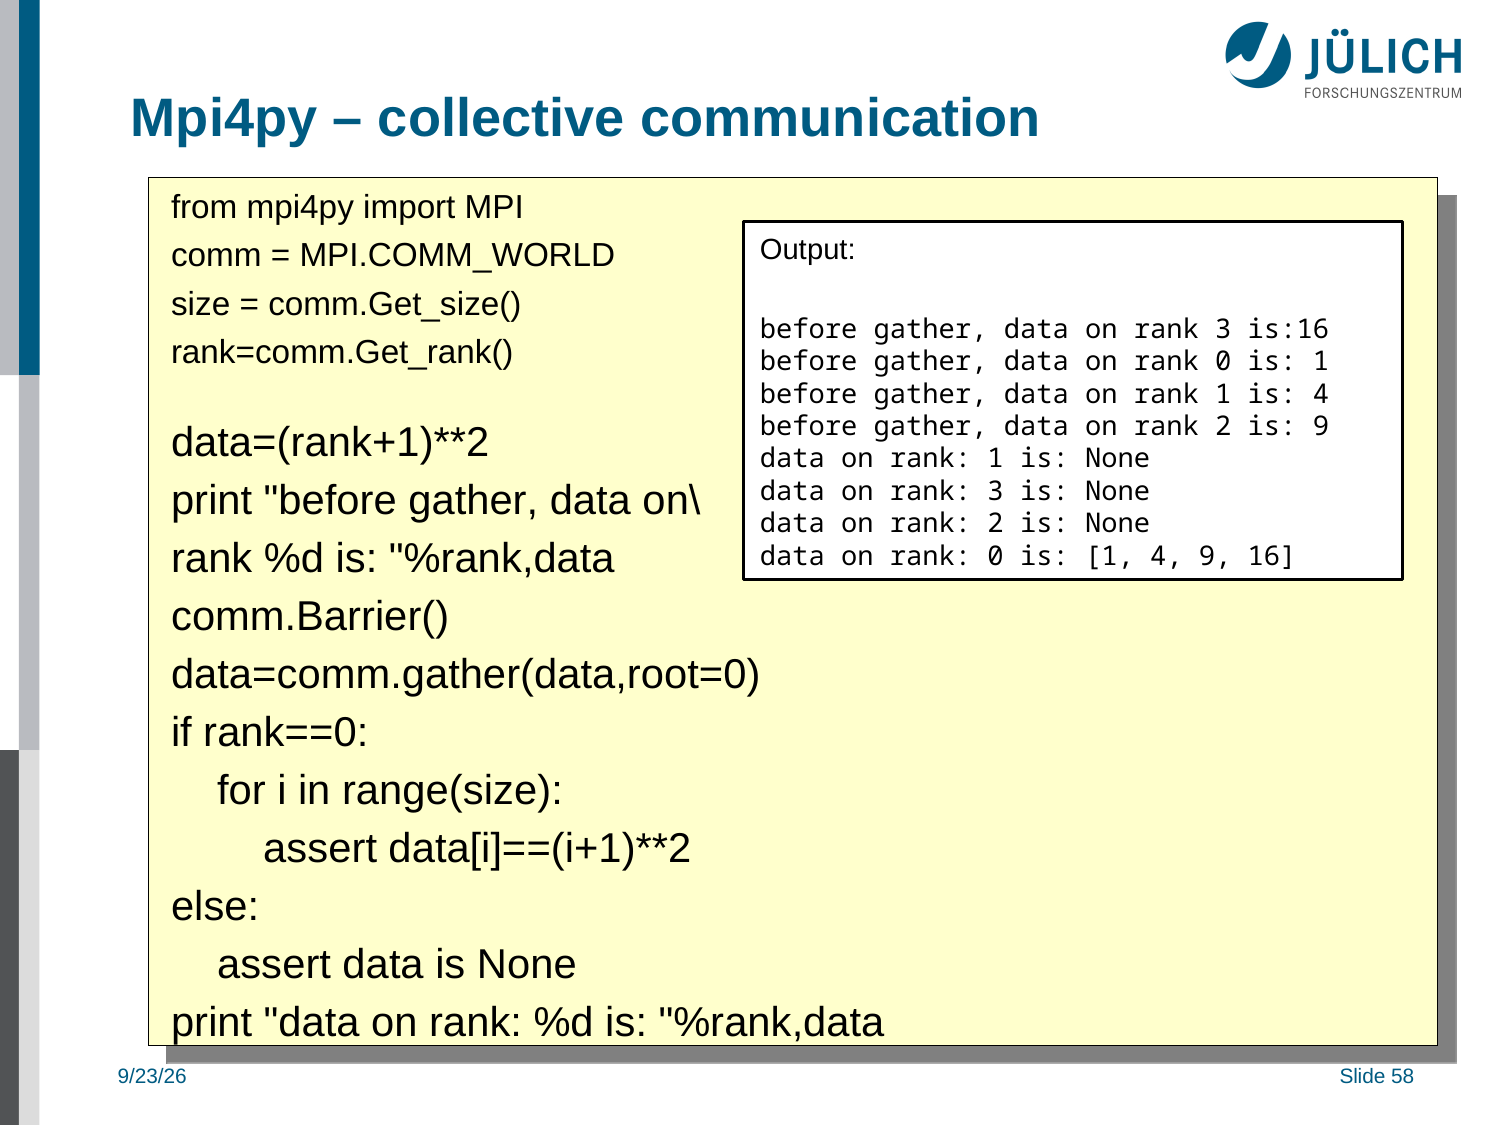

# Mpi4py – collective communication
from mpi4py import MPI
comm = MPI.COMM_WORLD
size = comm.Get_size()
rank=comm.Get_rank()
data=(rank+1)**2
print "before gather, data on\
rank %d is: "%rank,data
comm.Barrier()
data=comm.gather(data,root=0)
if rank==0:
 for i in range(size):
 assert data[i]==(i+1)**2
else:
 assert data is None
print "data on rank: %d is: "%rank,data
Output:
before gather, data on rank 3 is:16 before gather, data on rank 0 is: 1 before gather, data on rank 1 is: 4 before gather, data on rank 2 is: 9
data on rank: 1 is: None
data on rank: 3 is: None
data on rank: 2 is: None
data on rank: 0 is: [1, 4, 9, 16]